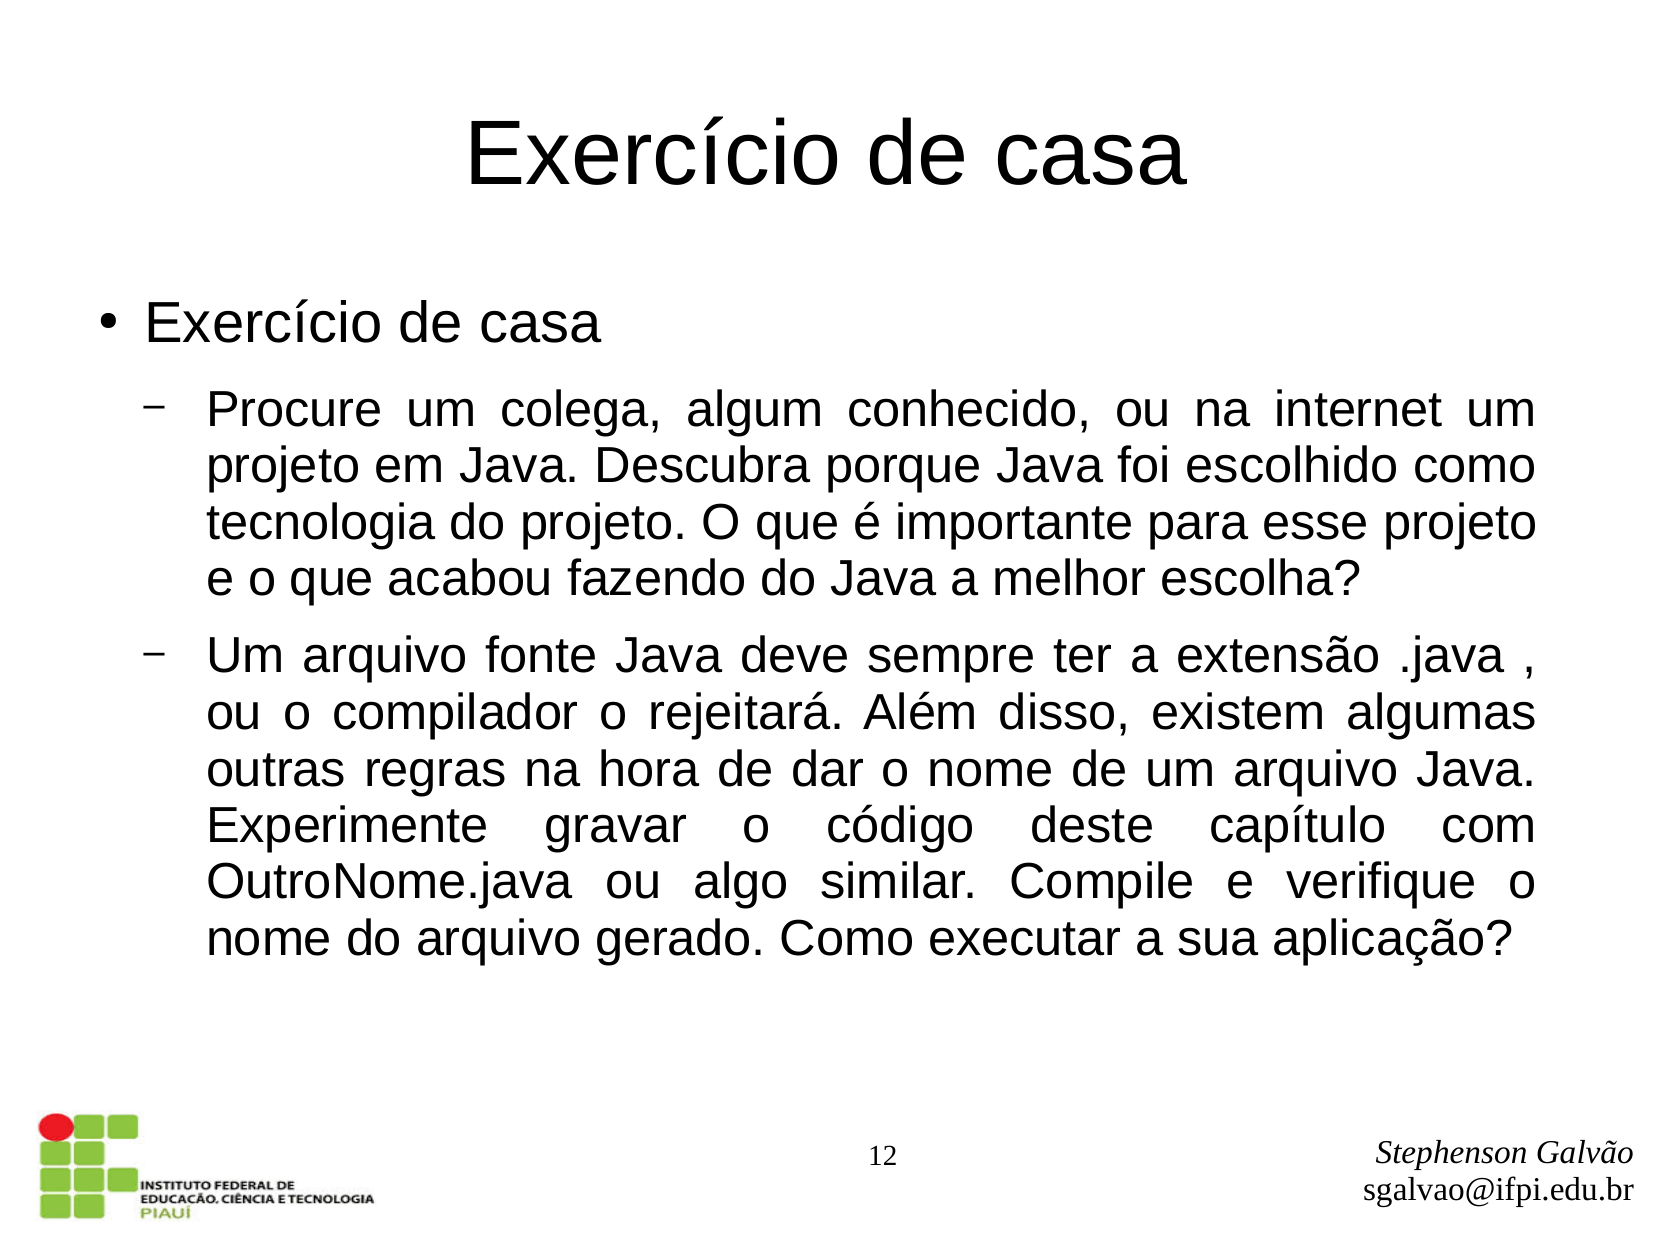

# Exercício de casa
Exercício de casa
Procure um colega, algum conhecido, ou na internet um projeto em Java. Descubra porque Java foi escolhido como tecnologia do projeto. O que é importante para esse projeto e o que acabou fazendo do Java a melhor escolha?
Um arquivo fonte Java deve sempre ter a extensão .java , ou o compilador o rejeitará. Além disso, existem algumas outras regras na hora de dar o nome de um arquivo Java. Experimente gravar o código deste capítulo com OutroNome.java ou algo similar. Compile e verifique o nome do arquivo gerado. Como executar a sua aplicação?
12